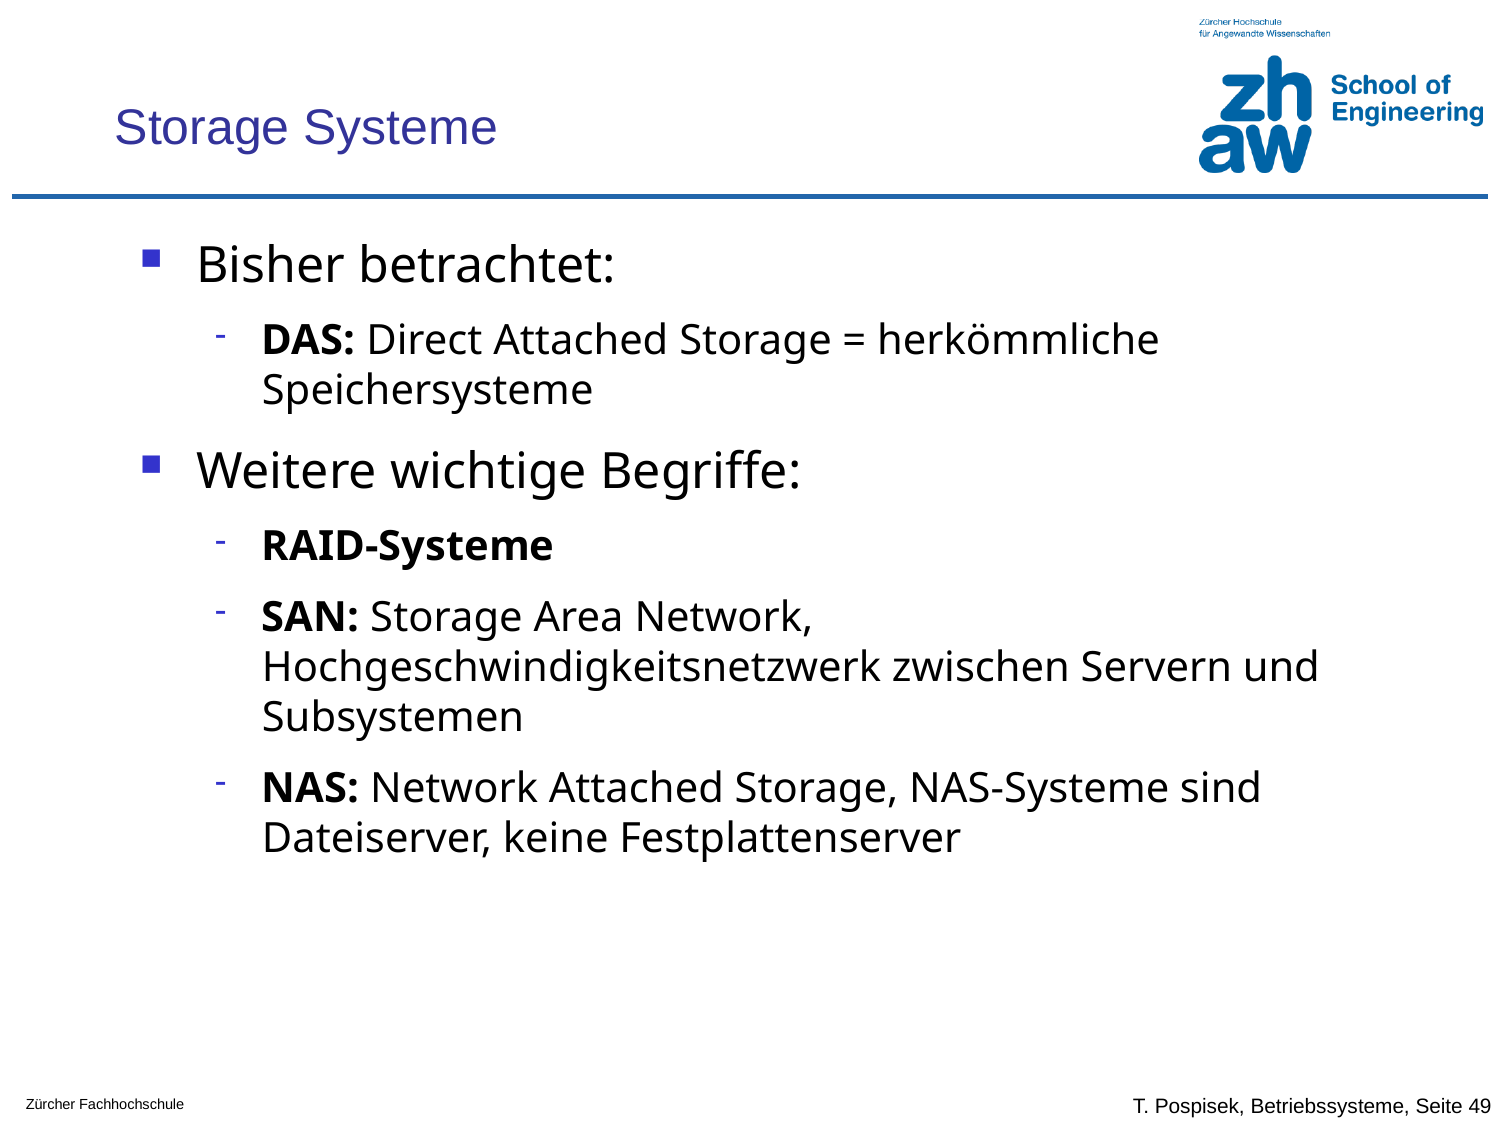

# Storage Systeme
Bisher betrachtet:
DAS: Direct Attached Storage = herkömmliche Speichersysteme
Weitere wichtige Begriffe:
RAID-Systeme
SAN: Storage Area Network, Hochgeschwindigkeitsnetzwerk zwischen Servern und Subsystemen
NAS: Network Attached Storage, NAS-Systeme sind Dateiserver, keine Festplattenserver